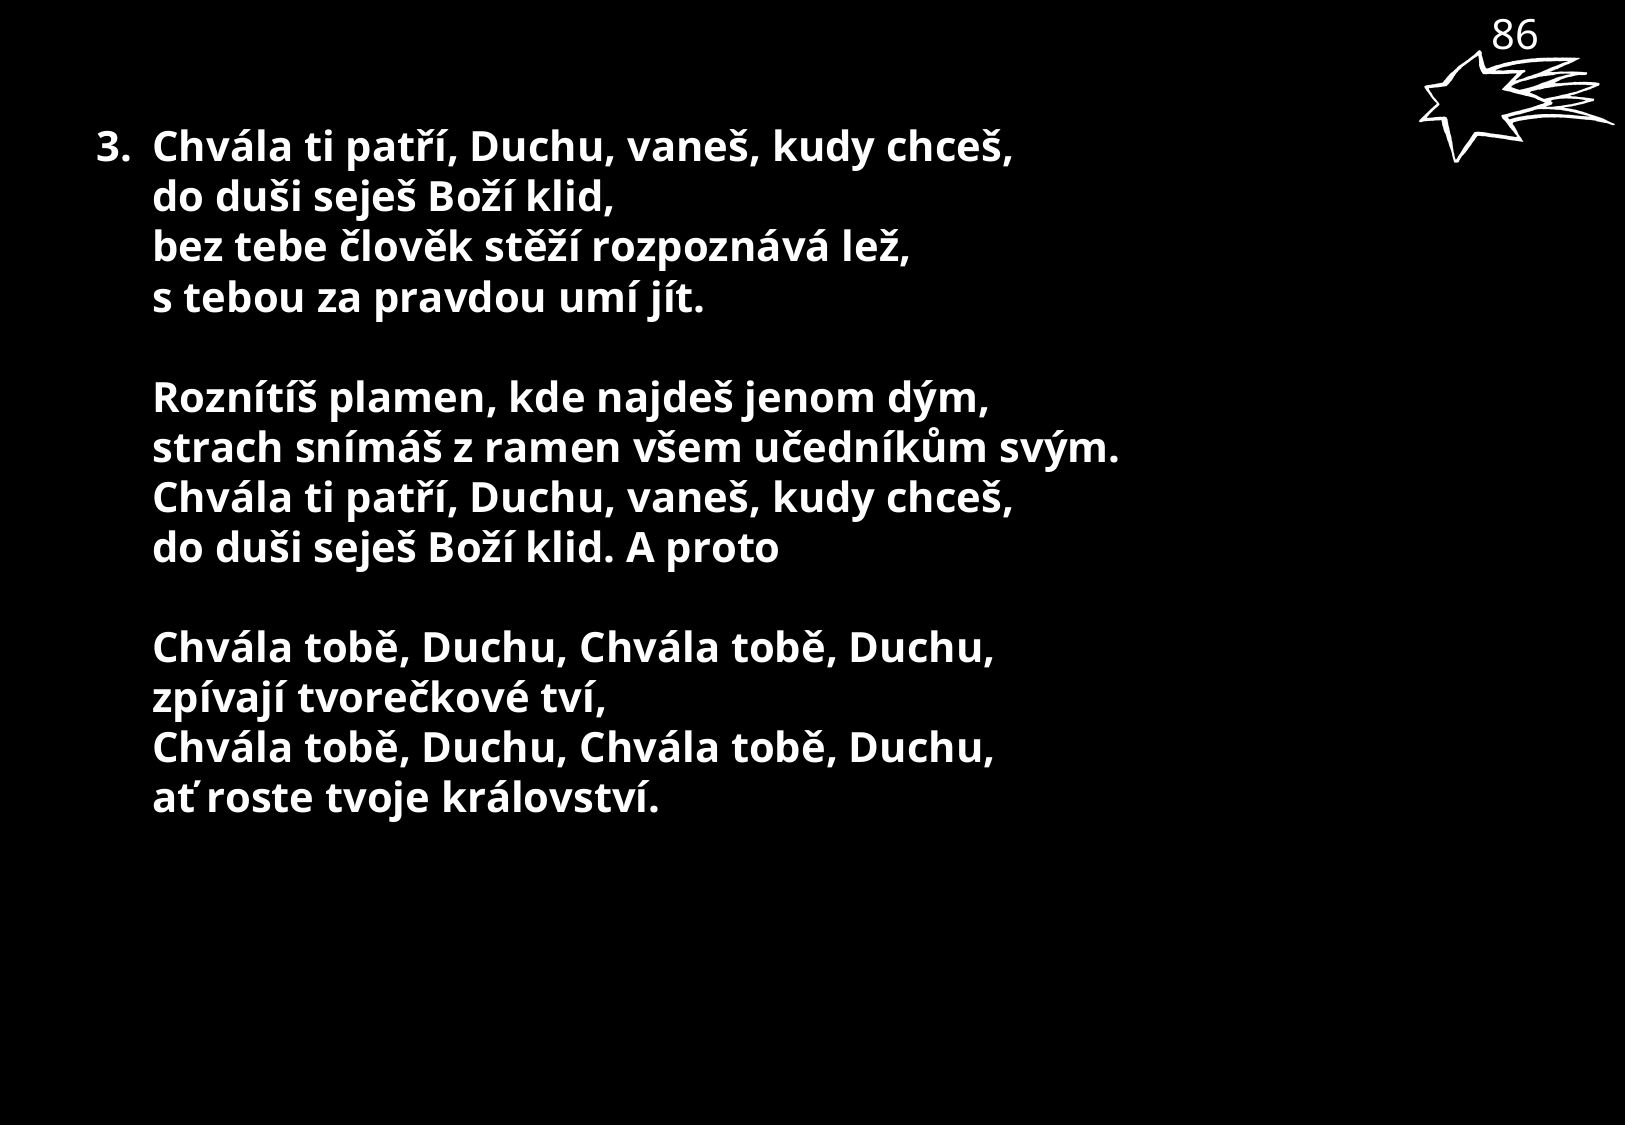

86
# Chvála ti patří, Duchu, vaneš, kudy chceš, do duši seješ Boží klid, bez tebe člověk stěží rozpoznává lež, s tebou za pravdou umí jít. Roznítíš plamen, kde najdeš jenom dým, strach snímáš z ramen všem učedníkům svým. Chvála ti patří, Duchu, vaneš, kudy chceš, do duši seješ Boží klid. A proto Chvála tobě, Duchu, Chvála tobě, Duchu, zpívají tvorečkové tví, Chvála tobě, Duchu, Chvála tobě, Duchu, ať roste tvoje království.